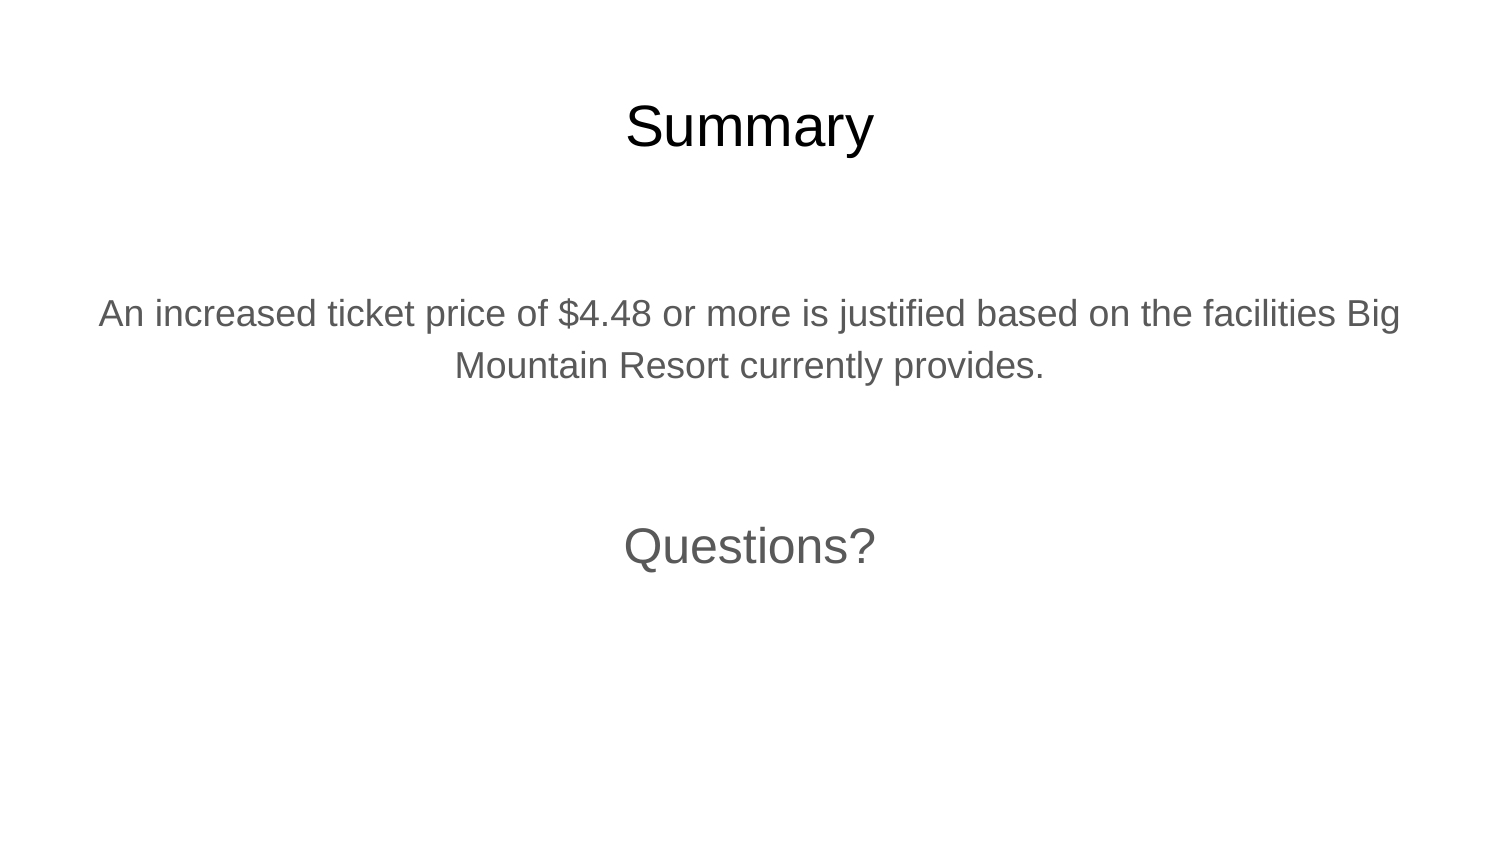

# Summary
An increased ticket price of $4.48 or more is justified based on the facilities Big Mountain Resort currently provides.
Questions?